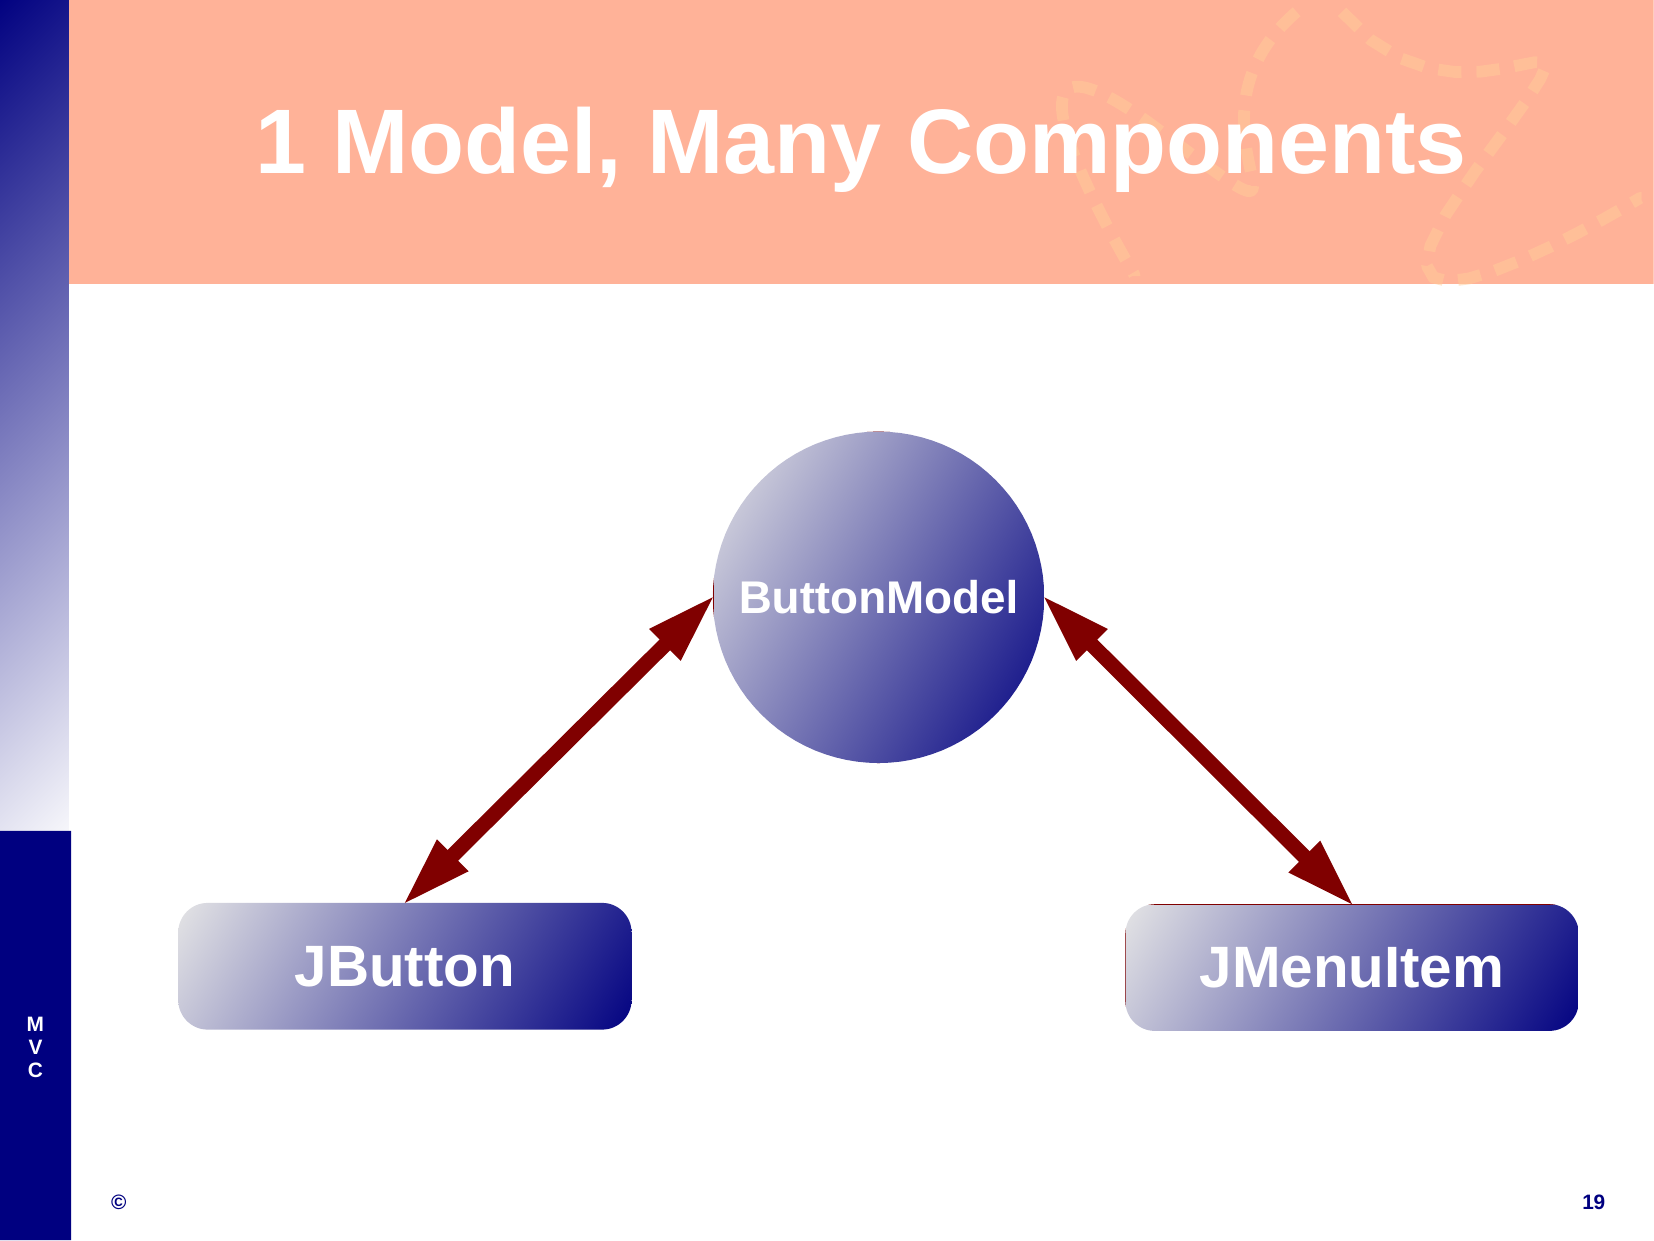

# 1 Model, Many Components
ButtonModel
M
V
C
JButton
JMenuItem